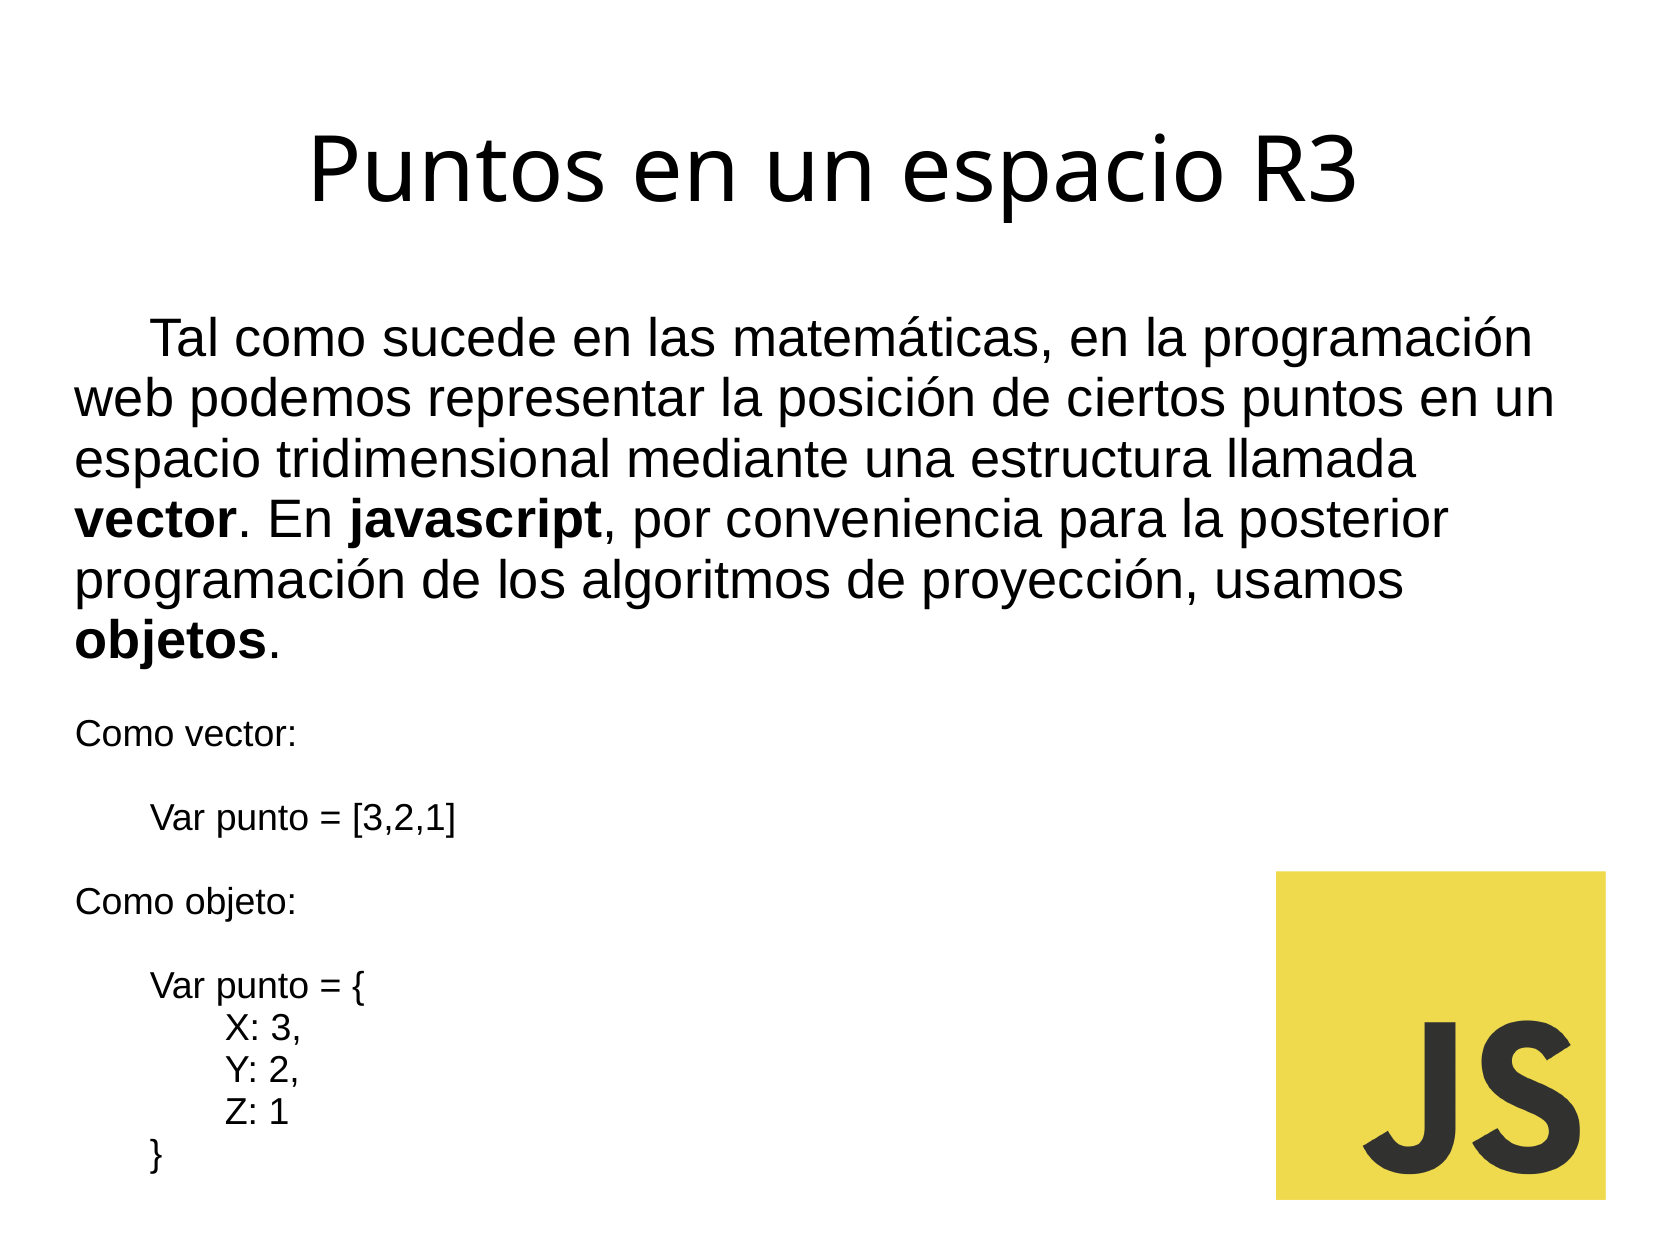

# Puntos en un espacio R3
	Tal como sucede en las matemáticas, en la programación web podemos representar la posición de ciertos puntos en un espacio tridimensional mediante una estructura llamada vector. En javascript, por conveniencia para la posterior programación de los algoritmos de proyección, usamos objetos.
Como vector:
	Var punto = [3,2,1]
Como objeto:
	Var punto = {
		X: 3,
		Y: 2,
		Z: 1
	}